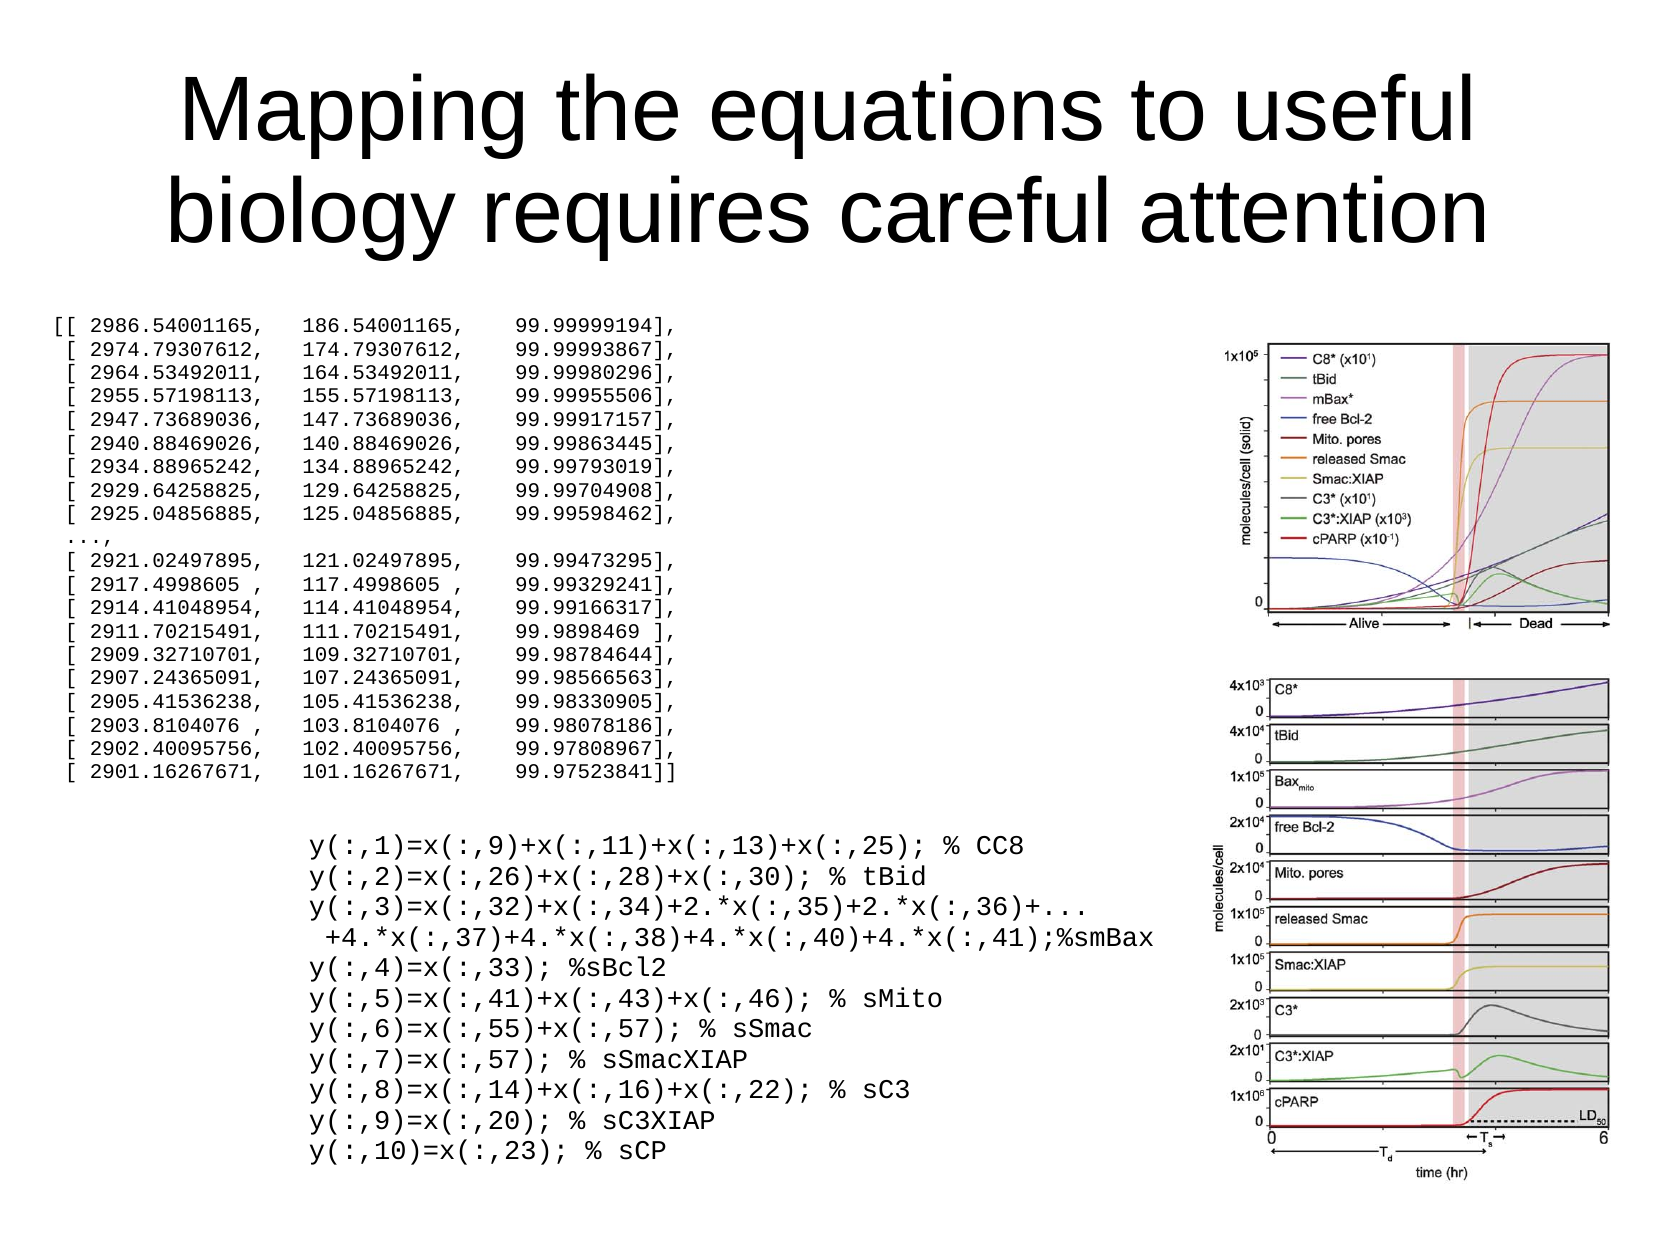

# Mapping the equations to useful biology requires careful attention
[[ 2986.54001165, 186.54001165, 99.99999194],
 [ 2974.79307612, 174.79307612, 99.99993867],
 [ 2964.53492011, 164.53492011, 99.99980296],
 [ 2955.57198113, 155.57198113, 99.99955506],
 [ 2947.73689036, 147.73689036, 99.99917157],
 [ 2940.88469026, 140.88469026, 99.99863445],
 [ 2934.88965242, 134.88965242, 99.99793019],
 [ 2929.64258825, 129.64258825, 99.99704908],
 [ 2925.04856885, 125.04856885, 99.99598462],
 ...,
 [ 2921.02497895, 121.02497895, 99.99473295],
 [ 2917.4998605 , 117.4998605 , 99.99329241],
 [ 2914.41048954, 114.41048954, 99.99166317],
 [ 2911.70215491, 111.70215491, 99.9898469 ],
 [ 2909.32710701, 109.32710701, 99.98784644],
 [ 2907.24365091, 107.24365091, 99.98566563],
 [ 2905.41536238, 105.41536238, 99.98330905],
 [ 2903.8104076 , 103.8104076 , 99.98078186],
 [ 2902.40095756, 102.40095756, 99.97808967],
 [ 2901.16267671, 101.16267671, 99.97523841]]
 y(:,1)=x(:,9)+x(:,11)+x(:,13)+x(:,25); % CC8
 y(:,2)=x(:,26)+x(:,28)+x(:,30); % tBid
 y(:,3)=x(:,32)+x(:,34)+2.*x(:,35)+2.*x(:,36)+...
 +4.*x(:,37)+4.*x(:,38)+4.*x(:,40)+4.*x(:,41);%smBax
 y(:,4)=x(:,33); %sBcl2
 y(:,5)=x(:,41)+x(:,43)+x(:,46); % sMito
 y(:,6)=x(:,55)+x(:,57); % sSmac
 y(:,7)=x(:,57); % sSmacXIAP
 y(:,8)=x(:,14)+x(:,16)+x(:,22); % sC3
 y(:,9)=x(:,20); % sC3XIAP
 y(:,10)=x(:,23); % sCP